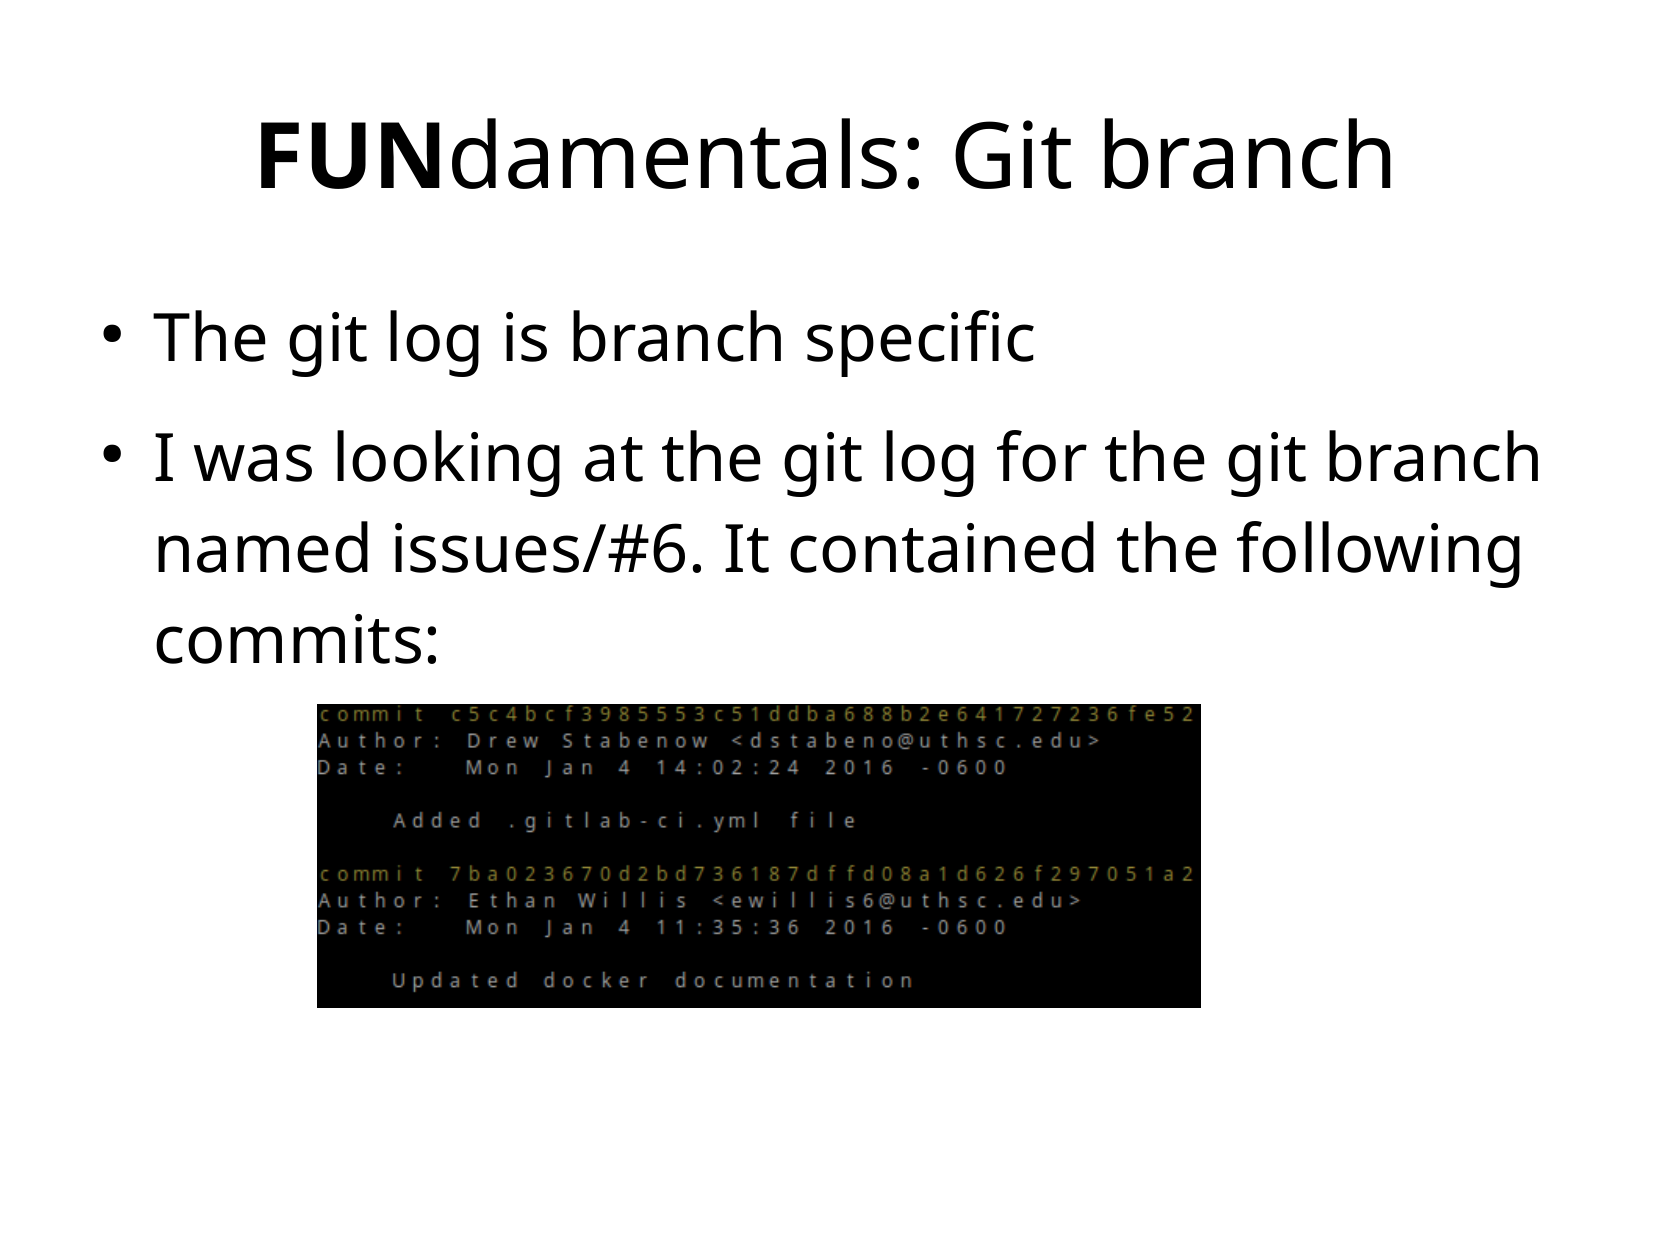

# FUNdamentals: Git branch
The git log is branch specific
I was looking at the git log for the git branch named issues/#6. It contained the following commits: